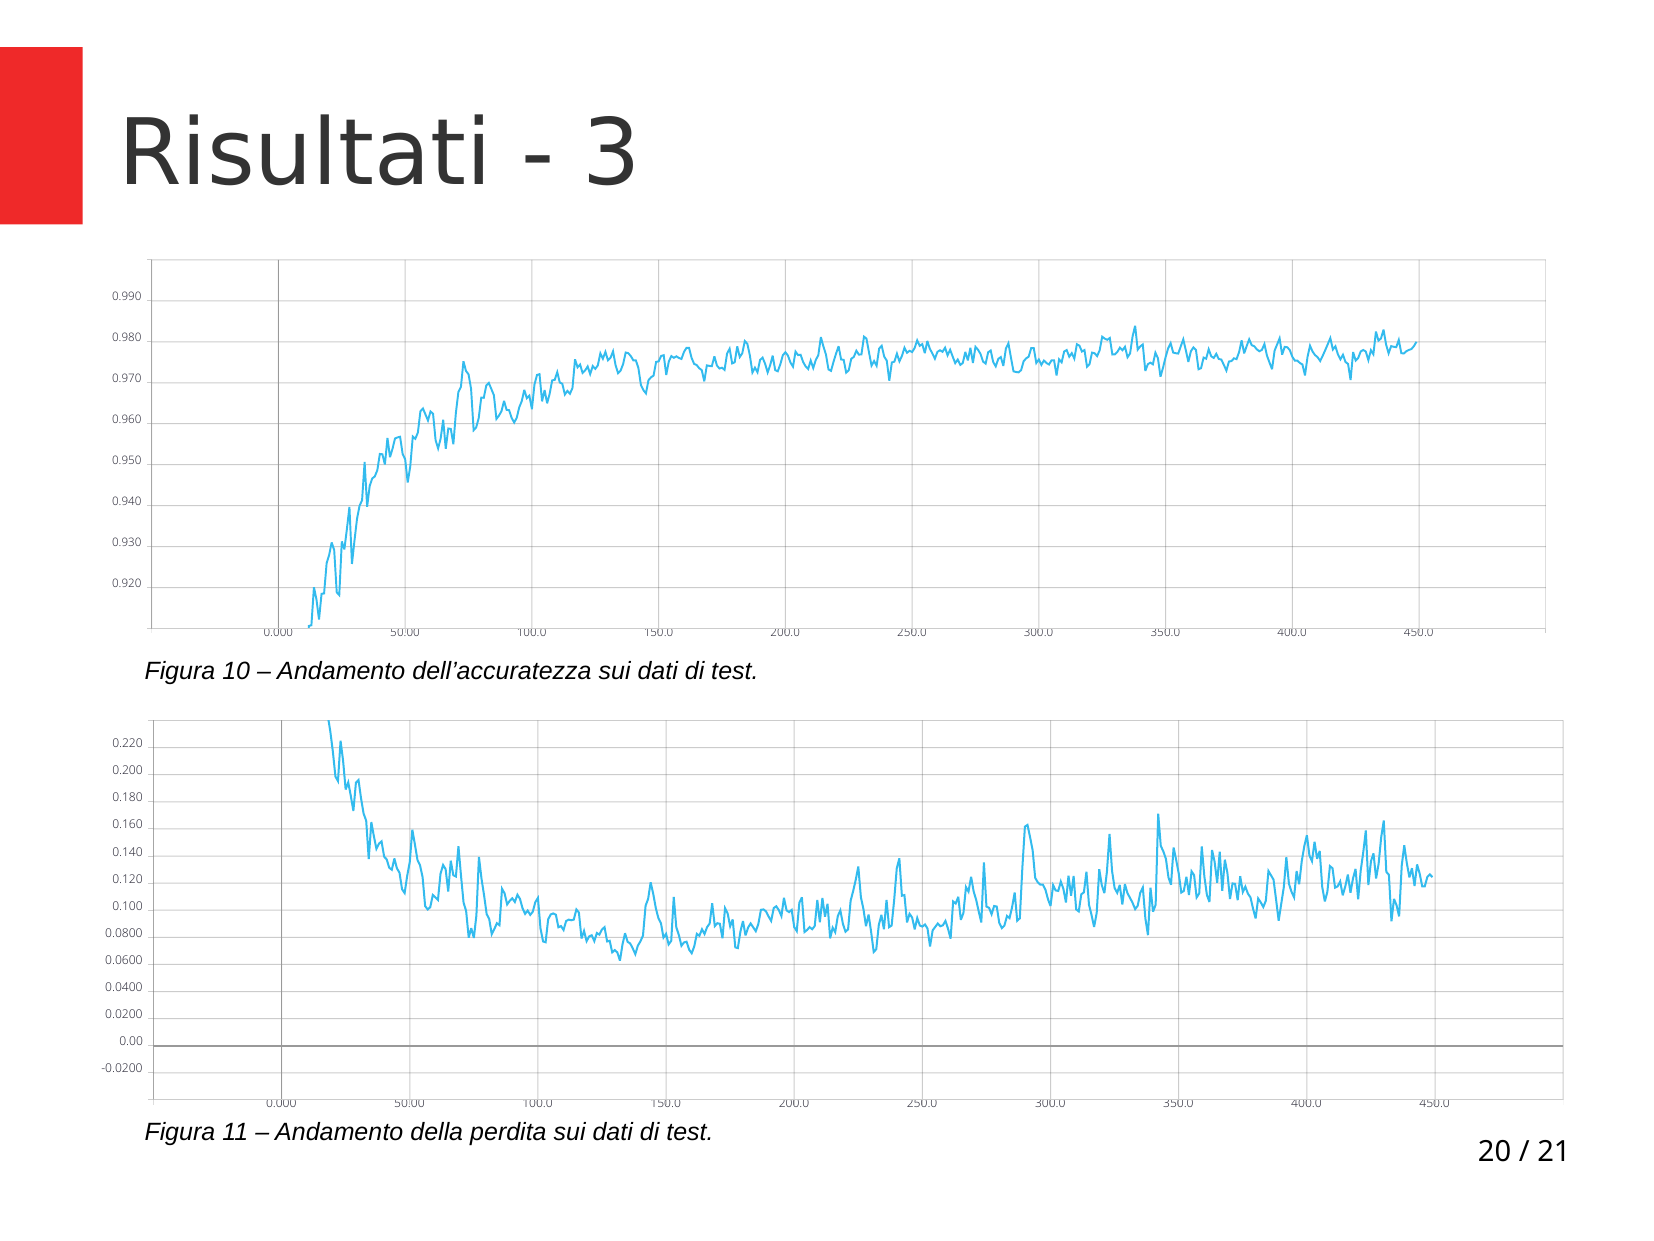

# Risultati - 3
Figura 10 – Andamento dell’accuratezza sui dati di test.
Figura 11 – Andamento della perdita sui dati di test.
20